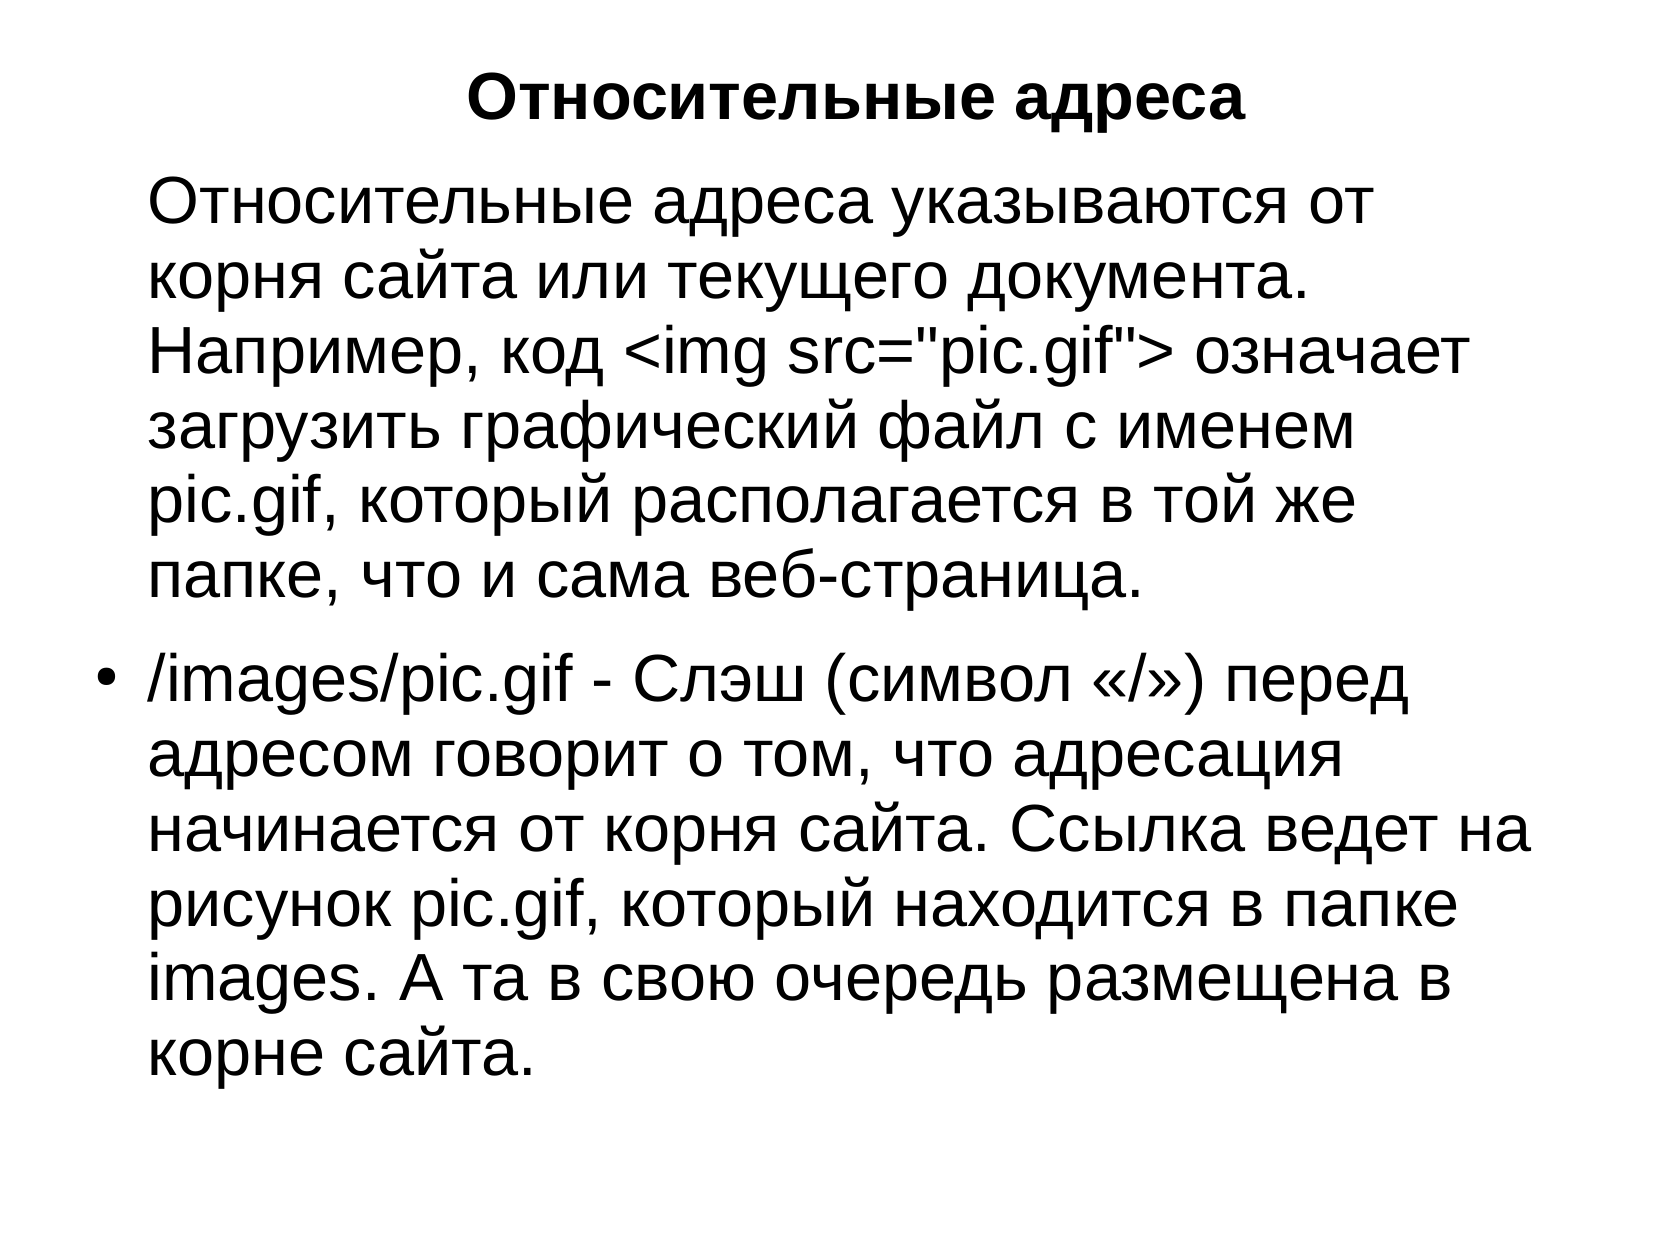

# Относительные адреса
Относительные адреса указываются от корня сайта или текущего документа. Например, код <img src="pic.gif"> означает загрузить графический файл с именем pic.gif, который располагается в той же папке, что и сама веб-страница.
/images/pic.gif - Слэш (символ «/») перед адресом говорит о том, что адресация начинается от корня сайта. Ссылка ведет на рисунок pic.gif, который находится в папке images. А та в свою очередь размещена в корне сайта.